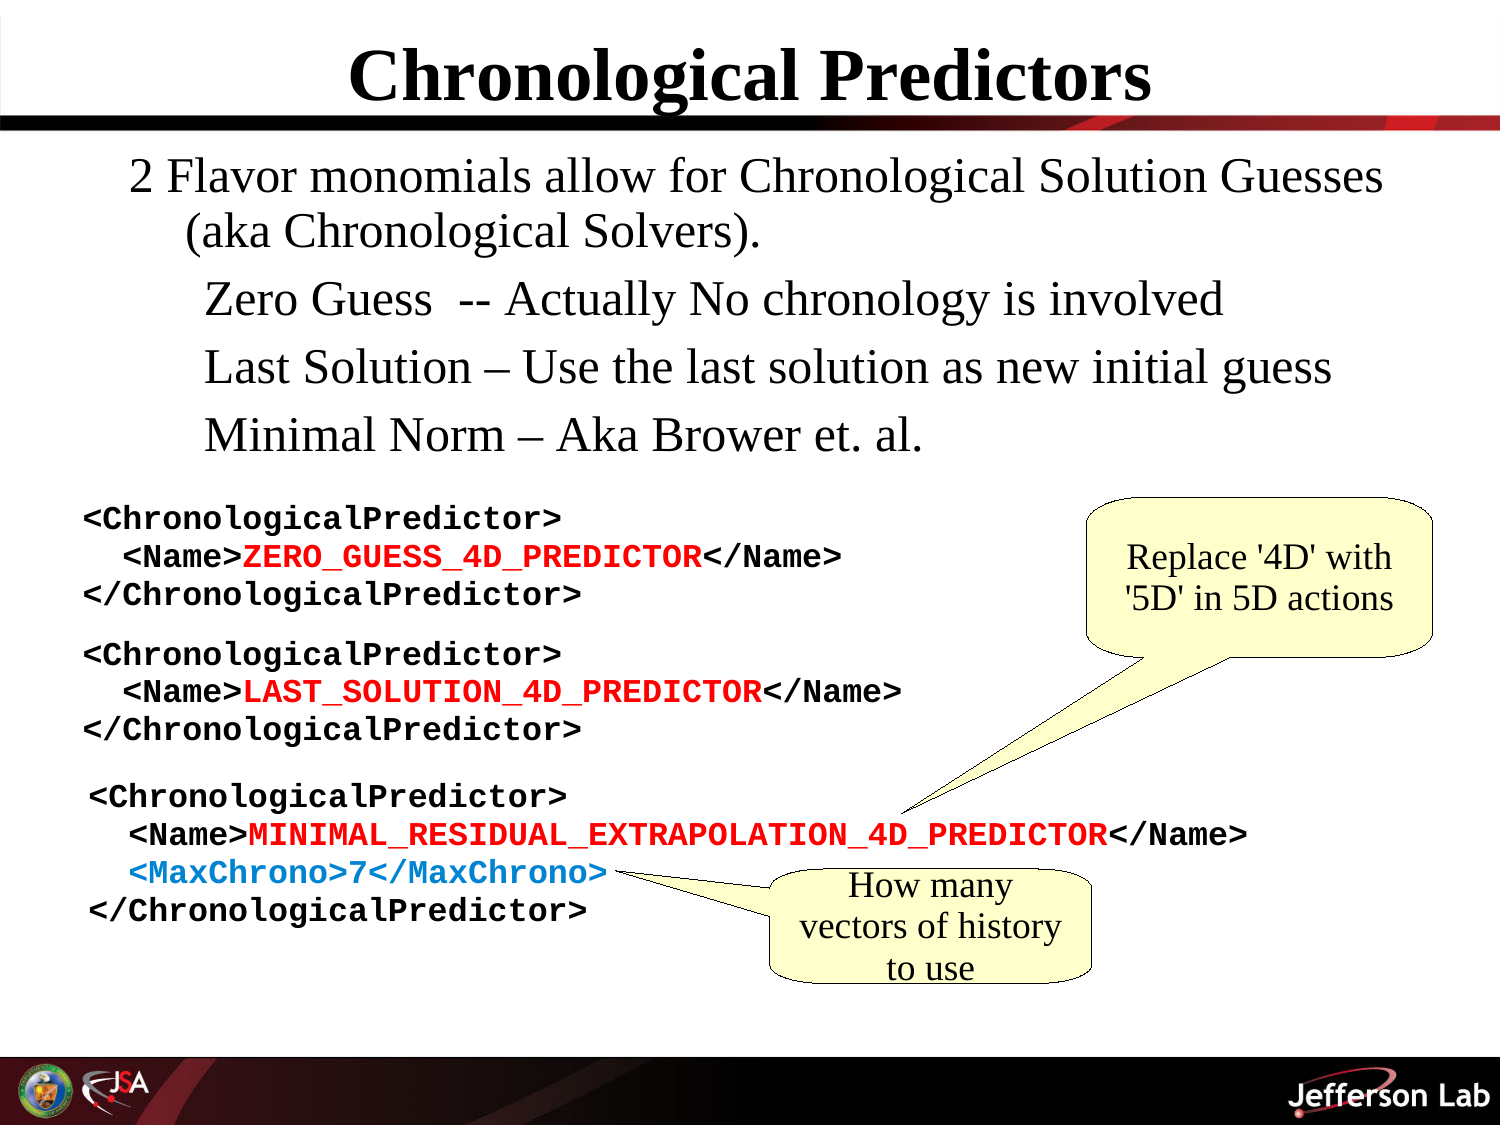

# Chronological Predictors
2 Flavor monomials allow for Chronological Solution Guesses (aka Chronological Solvers).
Zero Guess -- Actually No chronology is involved
Last Solution – Use the last solution as new initial guess
Minimal Norm – Aka Brower et. al.
<ChronologicalPredictor>
 <Name>ZERO_GUESS_4D_PREDICTOR</Name>
</ChronologicalPredictor>
Replace '4D' with '5D' in 5D actions
<ChronologicalPredictor>
 <Name>LAST_SOLUTION_4D_PREDICTOR</Name>
</ChronologicalPredictor>
<ChronologicalPredictor>
 <Name>MINIMAL_RESIDUAL_EXTRAPOLATION_4D_PREDICTOR</Name>
 <MaxChrono>7</MaxChrono>
</ChronologicalPredictor>
How many vectors of history to use